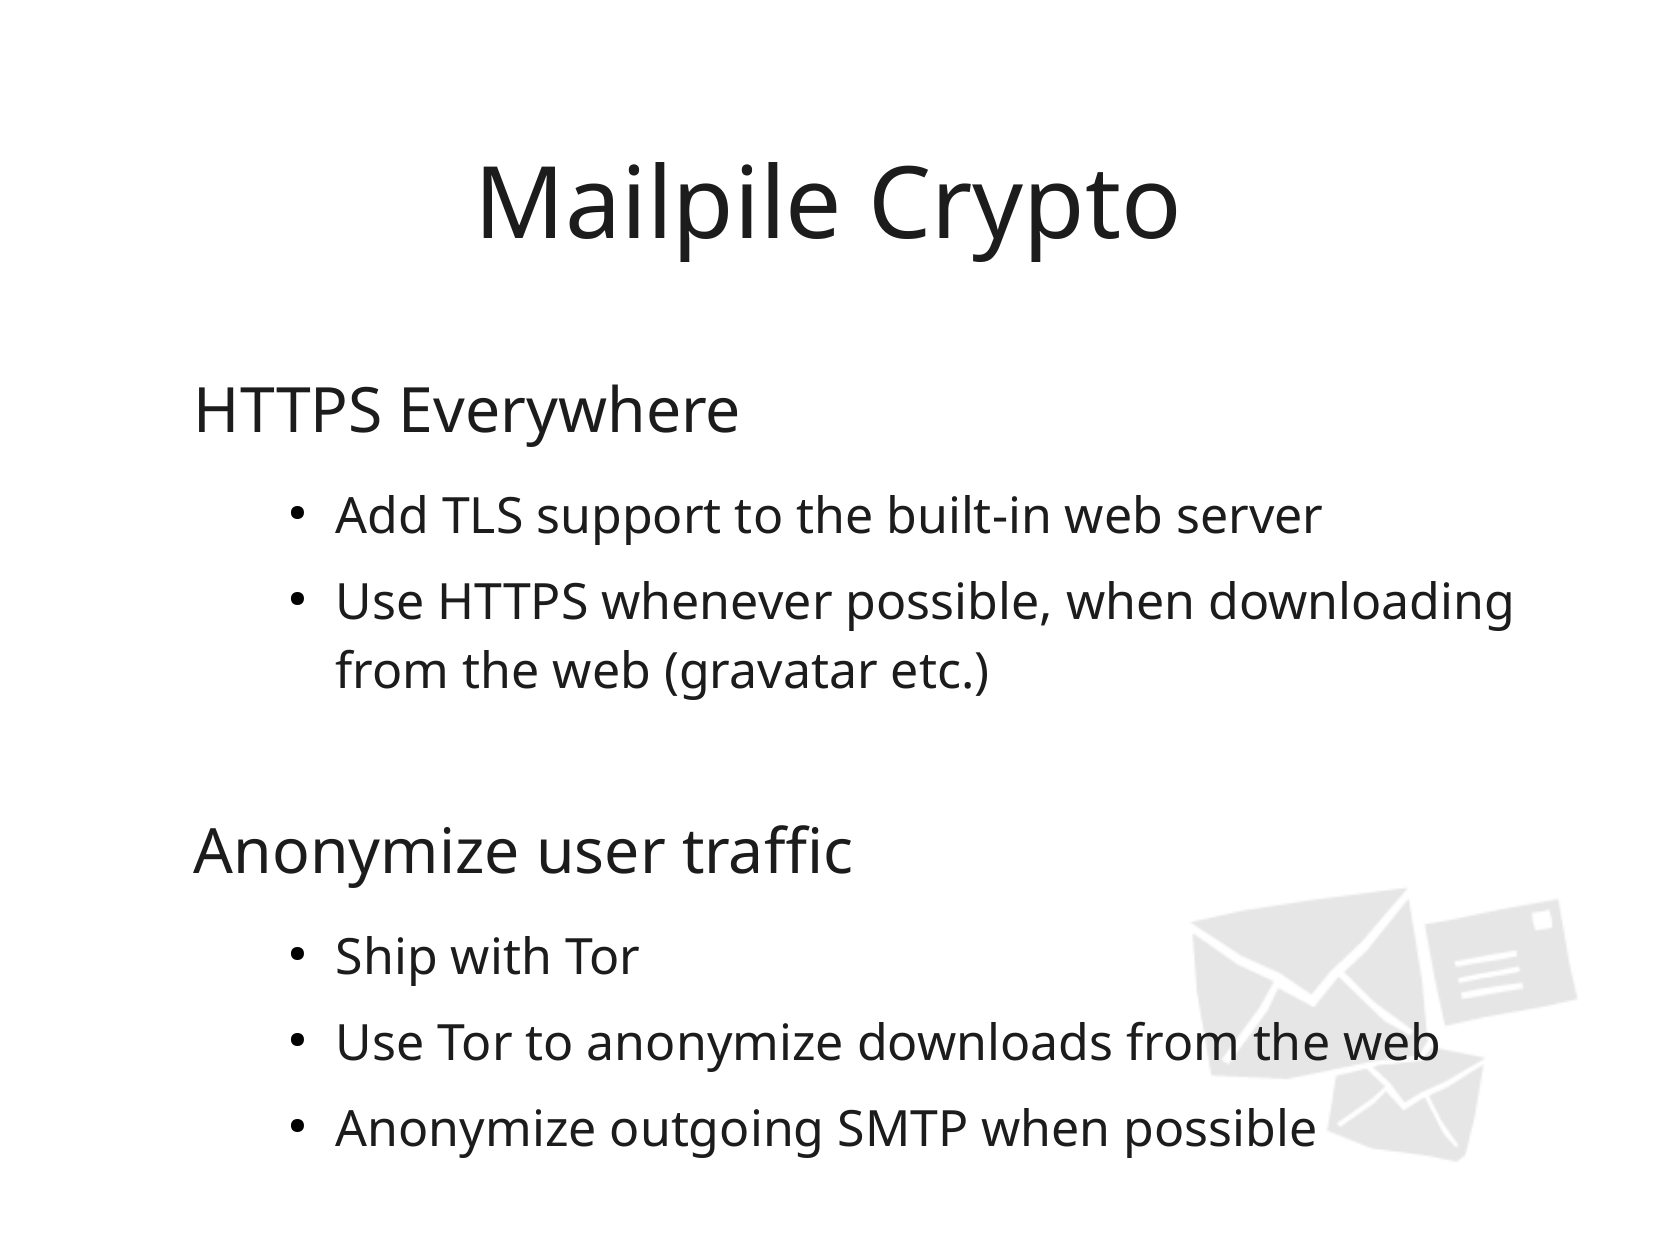

# Mailpile Crypto
HTTPS Everywhere
Add TLS support to the built-in web server
Use HTTPS whenever possible, when downloading from the web (gravatar etc.)
Anonymize user traffic
Ship with Tor
Use Tor to anonymize downloads from the web
Anonymize outgoing SMTP when possible